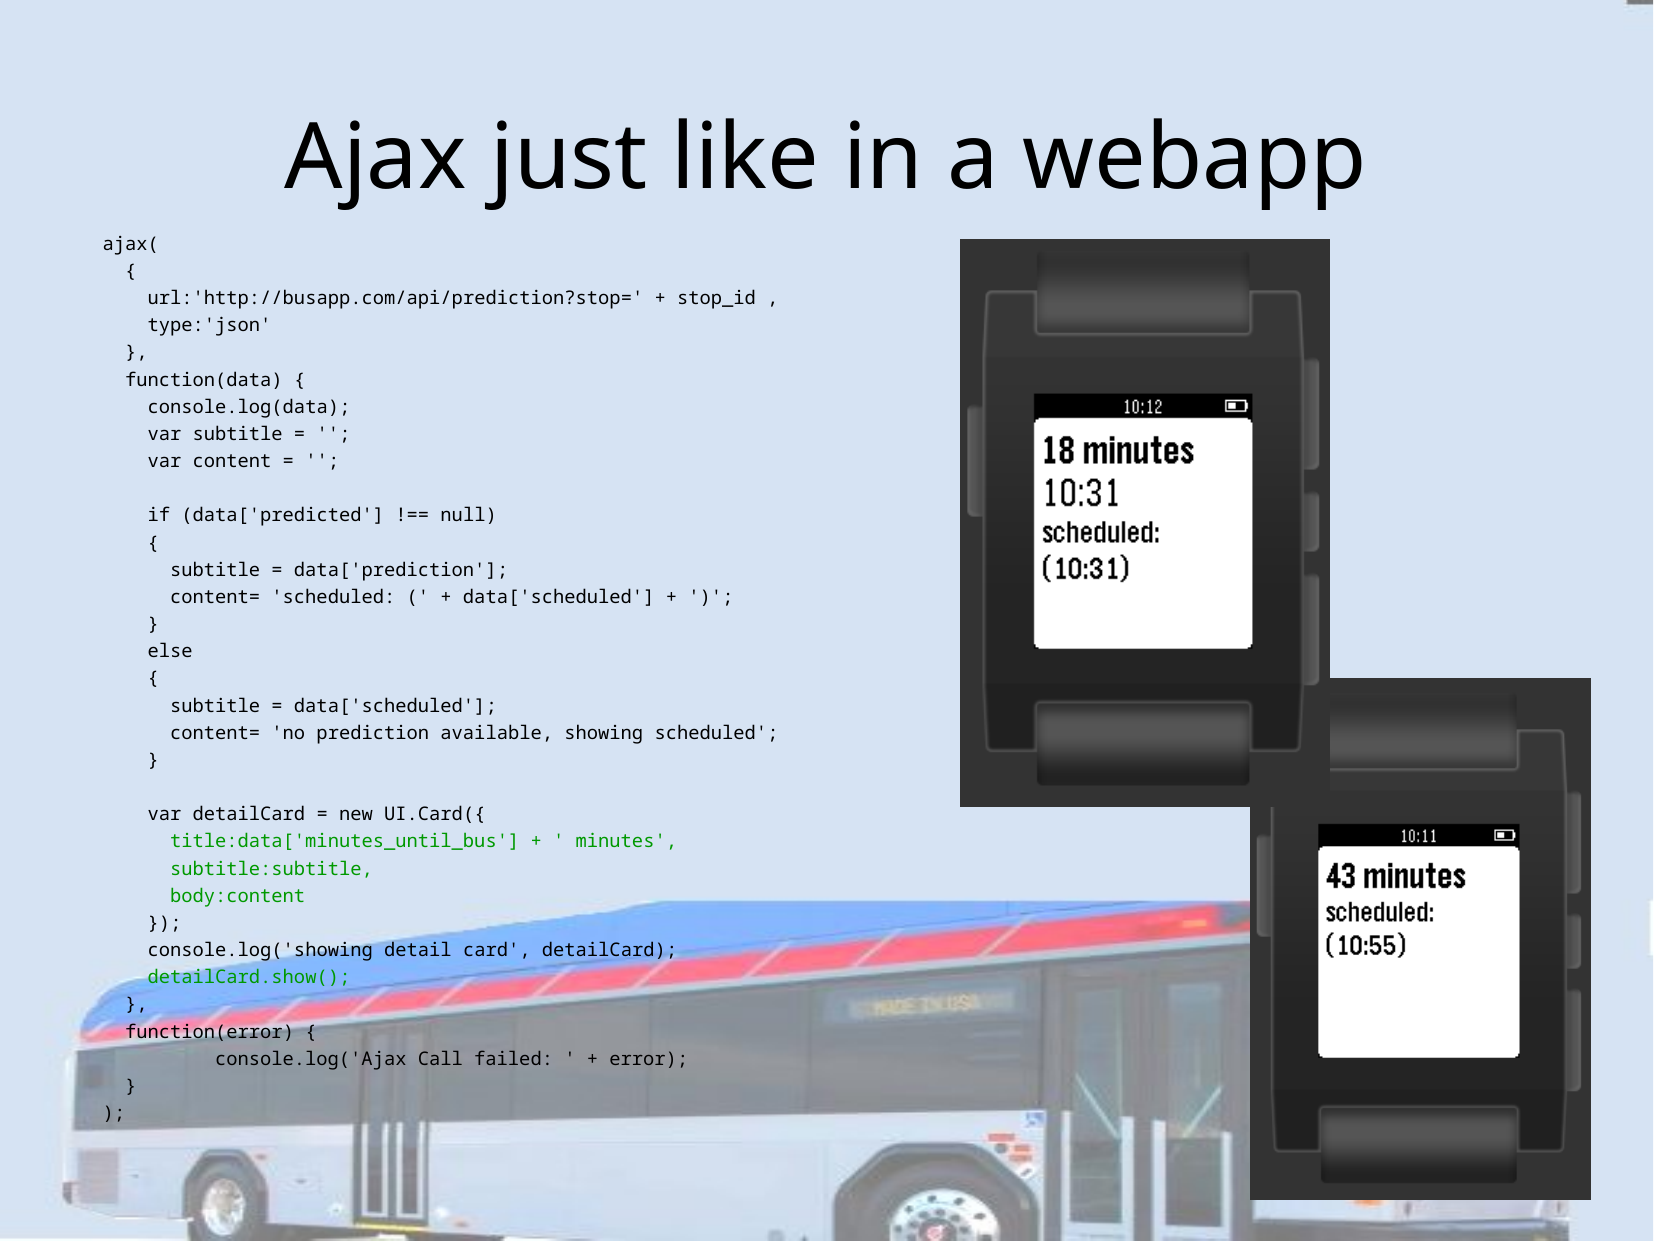

# Ajax just like in a webapp
ajax(
 {
 url:'http://busapp.com/api/prediction?stop=' + stop_id ,
 type:'json'
 },
 function(data) {
 console.log(data);
 var subtitle = '';
 var content = '';
 if (data['predicted'] !== null)
 {
 subtitle = data['prediction'];
 content= 'scheduled: (' + data['scheduled'] + ')';
 }
 else
 {
 subtitle = data['scheduled'];
 content= 'no prediction available, showing scheduled';
 }
 var detailCard = new UI.Card({
 title:data['minutes_until_bus'] + ' minutes',
 subtitle:subtitle,
 body:content
 });
 console.log('showing detail card', detailCard);
 detailCard.show();
 },
 function(error) {
 console.log('Ajax Call failed: ' + error);
 }
);